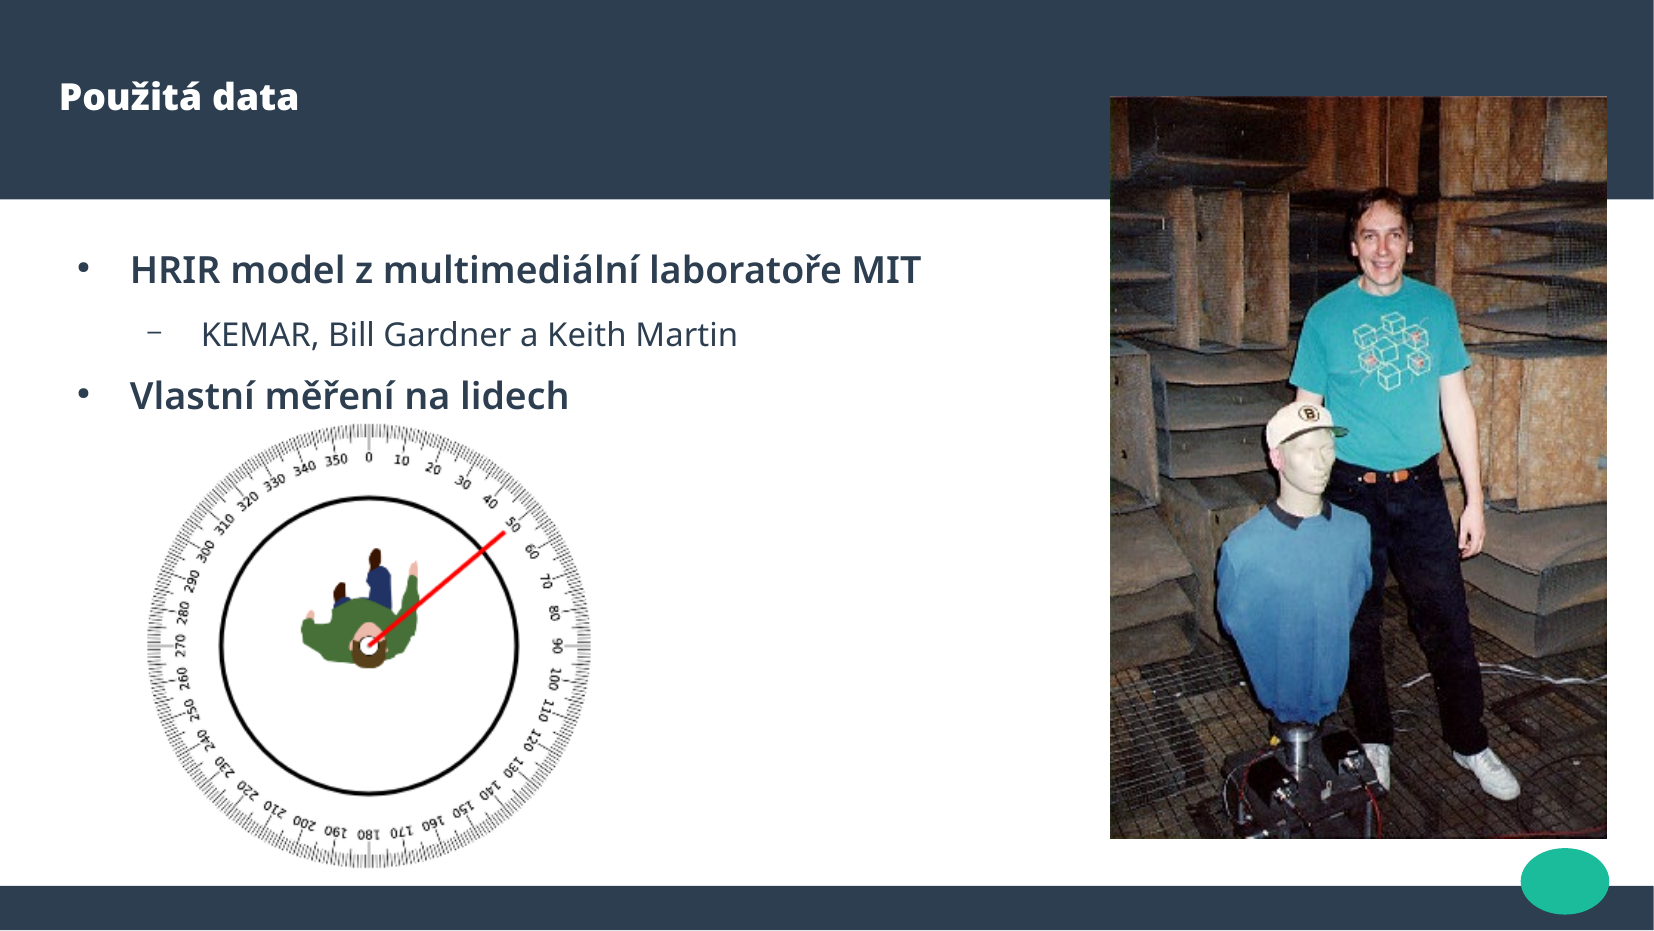

# Použitá data
HRIR model z multimediální laboratoře MIT
KEMAR, Bill Gardner a Keith Martin
Vlastní měření na lidech